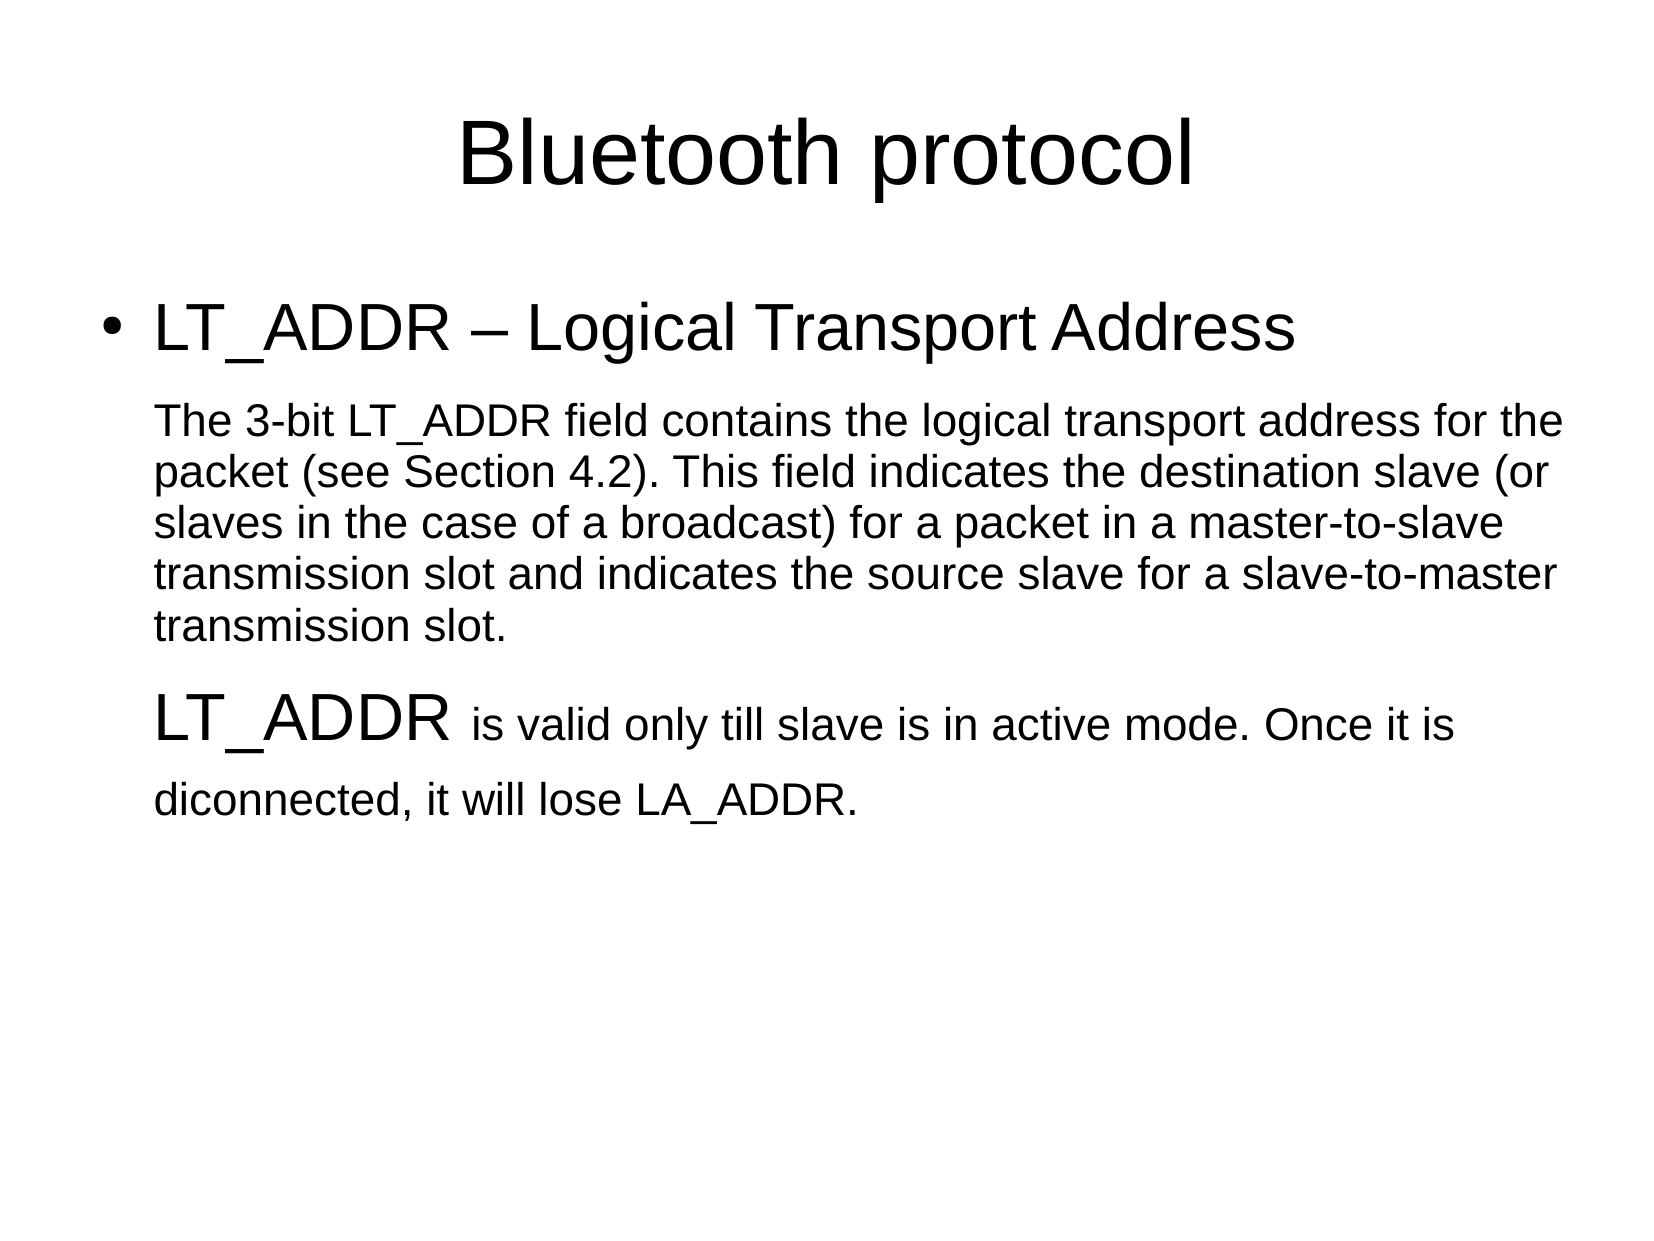

# Bluetooth protocol
LT_ADDR – Logical Transport Address
The 3-bit LT_ADDR field contains the logical transport address for the packet (see Section 4.2). This field indicates the destination slave (or slaves in the case of a broadcast) for a packet in a master-to-slave transmission slot and indicates the source slave for a slave-to-master transmission slot.
LT_ADDR is valid only till slave is in active mode. Once it is diconnected, it will lose LA_ADDR.